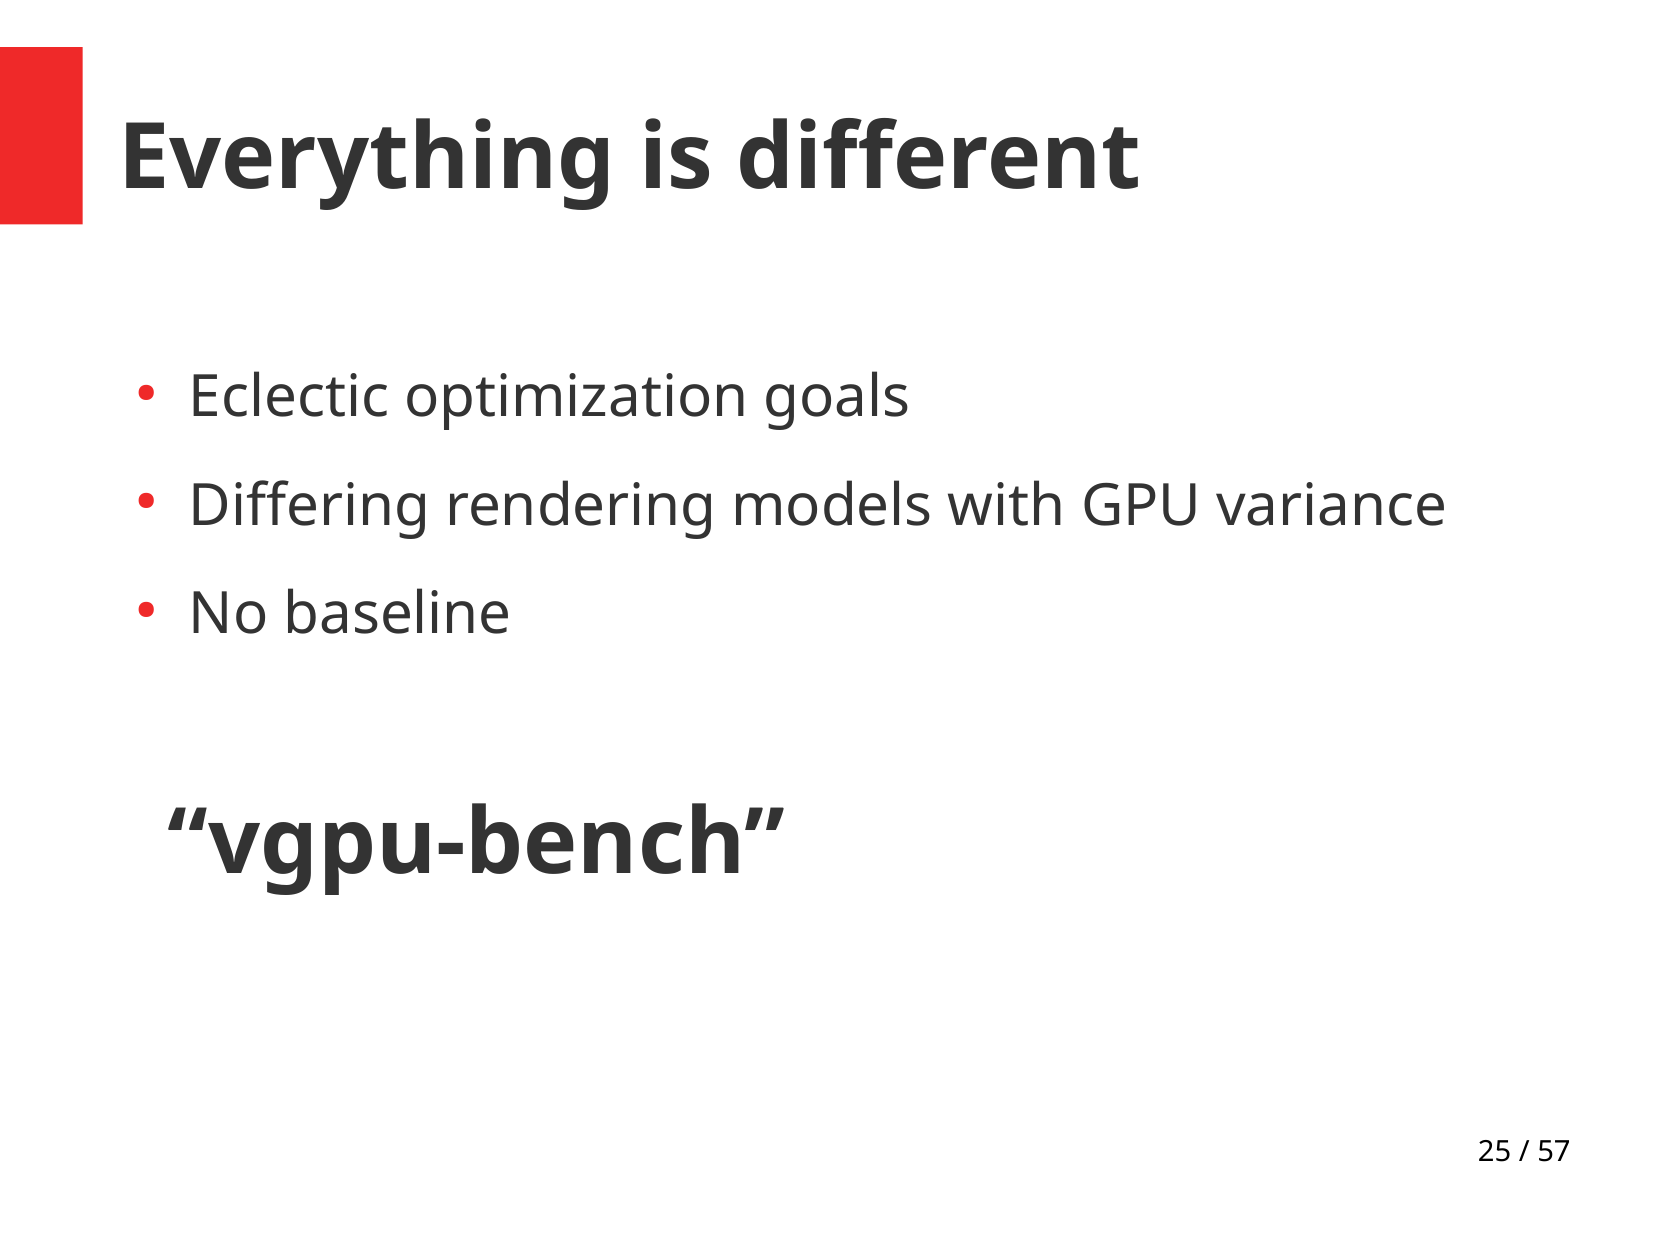

Everything is different
# Eclectic optimization goals
Differing rendering models with GPU variance
No baseline
“vgpu-bench”
25